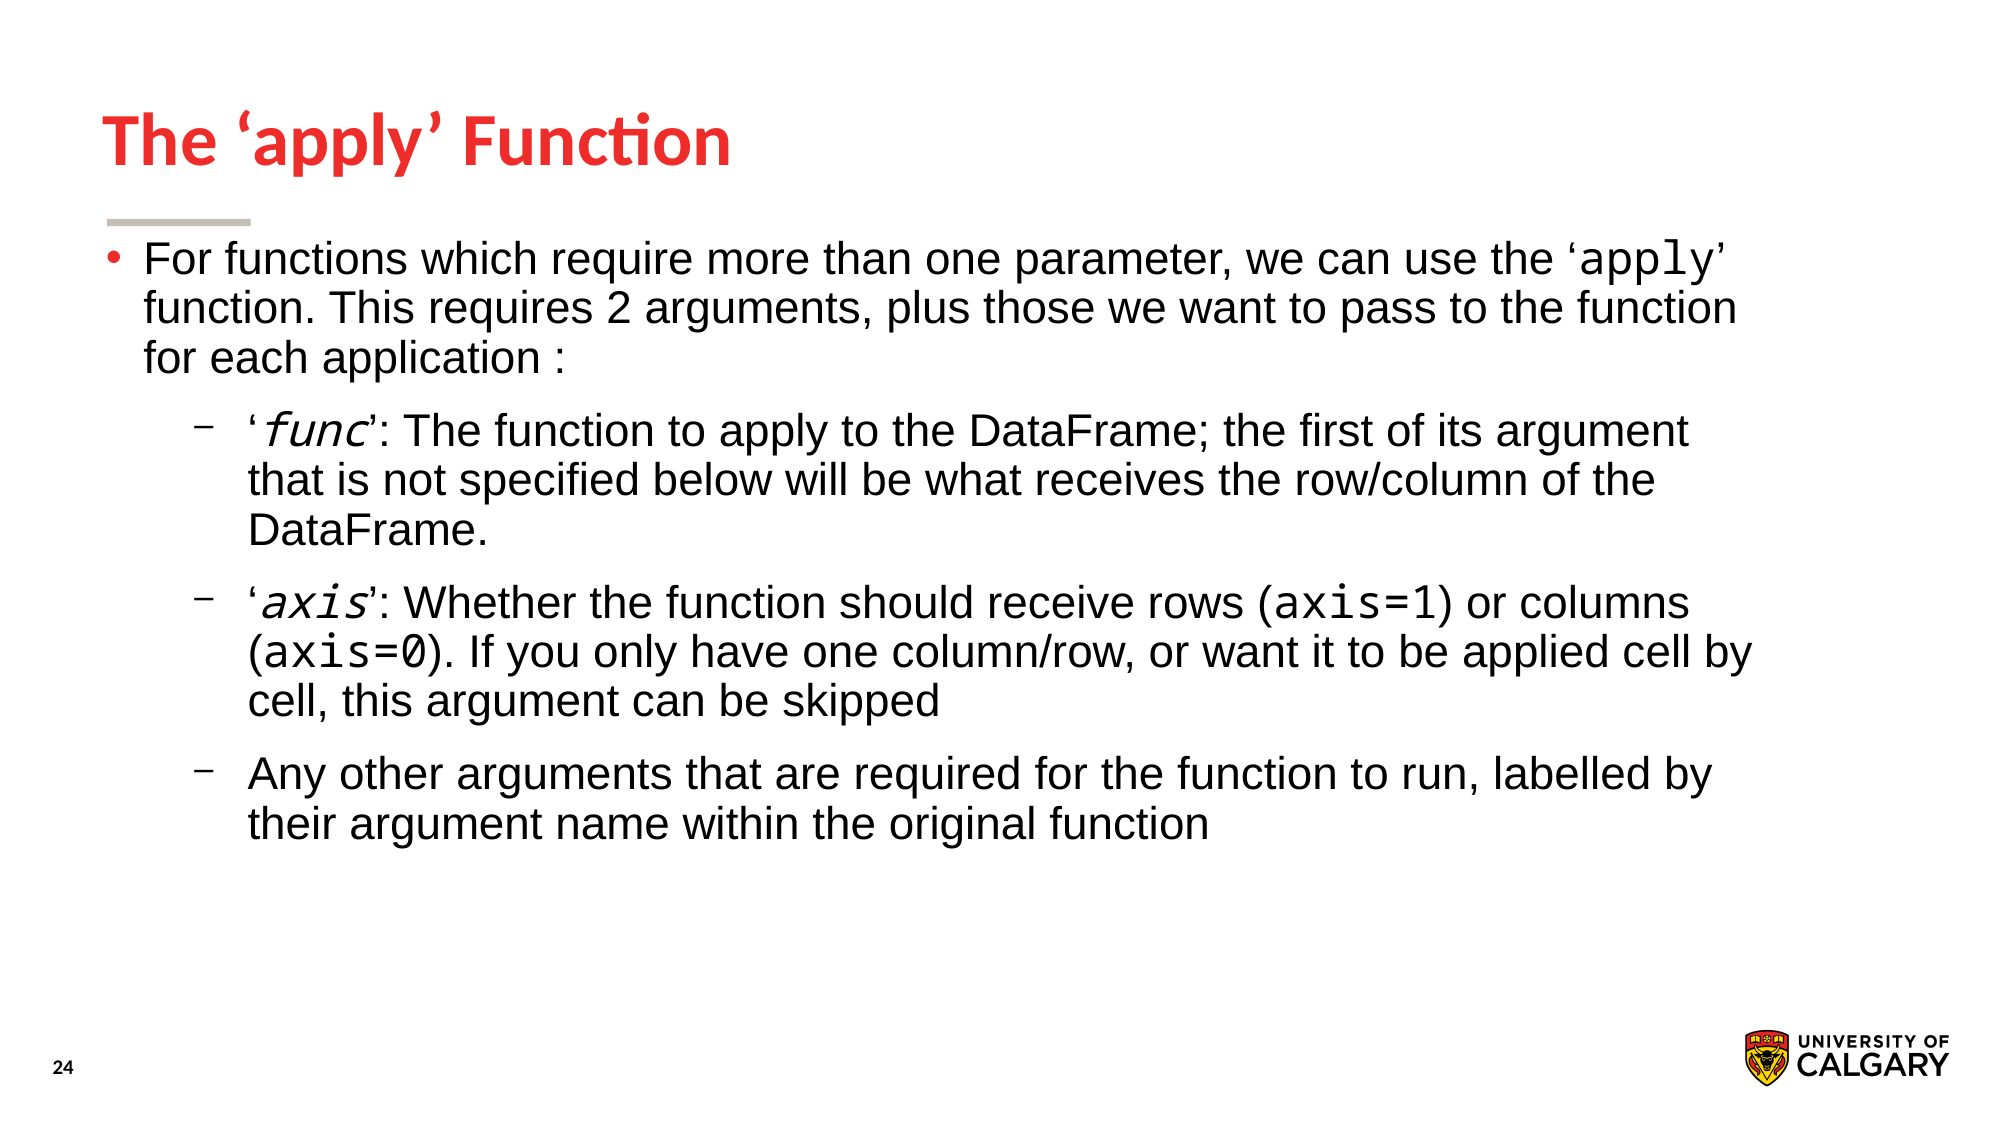

# The ‘apply’ Function
For functions which require more than one parameter, we can use the ‘apply’ function. This requires 2 arguments, plus those we want to pass to the function for each application :
‘func’: The function to apply to the DataFrame; the first of its argument that is not specified below will be what receives the row/column of the DataFrame.
‘axis’: Whether the function should receive rows (axis=1) or columns (axis=0). If you only have one column/row, or want it to be applied cell by cell, this argument can be skipped
Any other arguments that are required for the function to run, labelled by their argument name within the original function